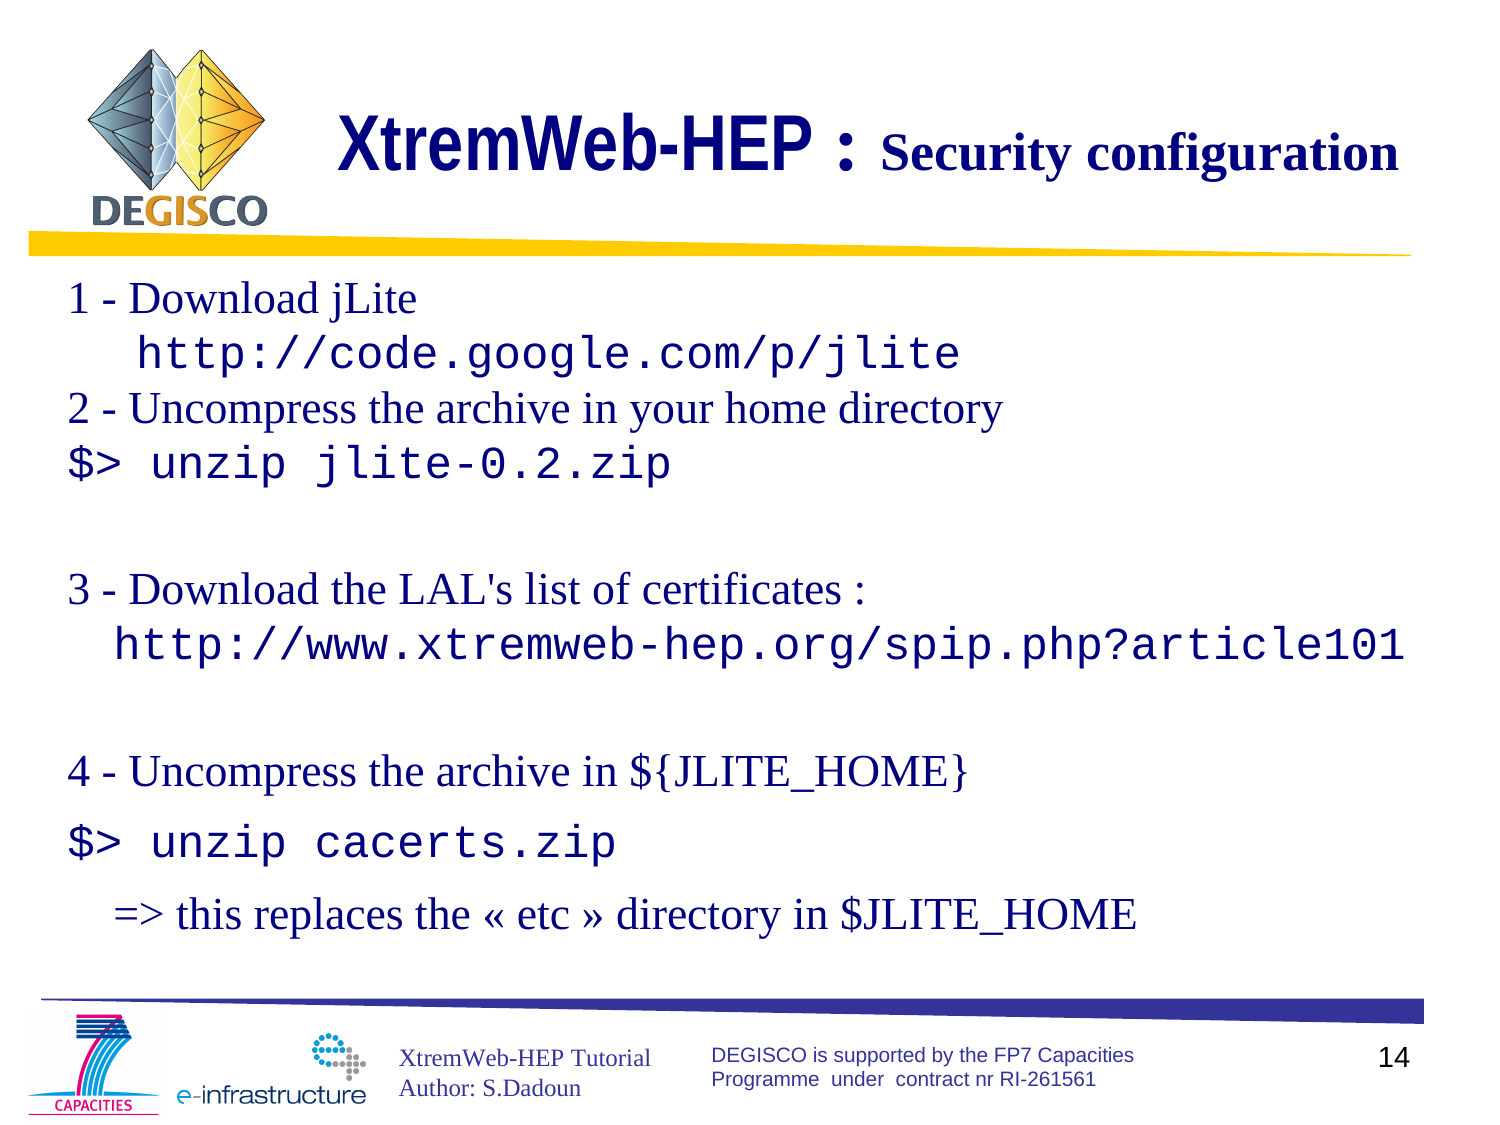

XtremWeb-HEP : Security configuration
# 1 - Download jLite http://code.google.com/p/jlite 2 - Uncompress the archive in your home directory $> unzip jlite-0.2.zip
3 - Download the LAL's list of certificates :
 http://www.xtremweb-hep.org/spip.php?article101
4 - Uncompress the archive in ${JLITE_HOME}
$> unzip cacerts.zip
 => this replaces the « etc » directory in $JLITE_HOME